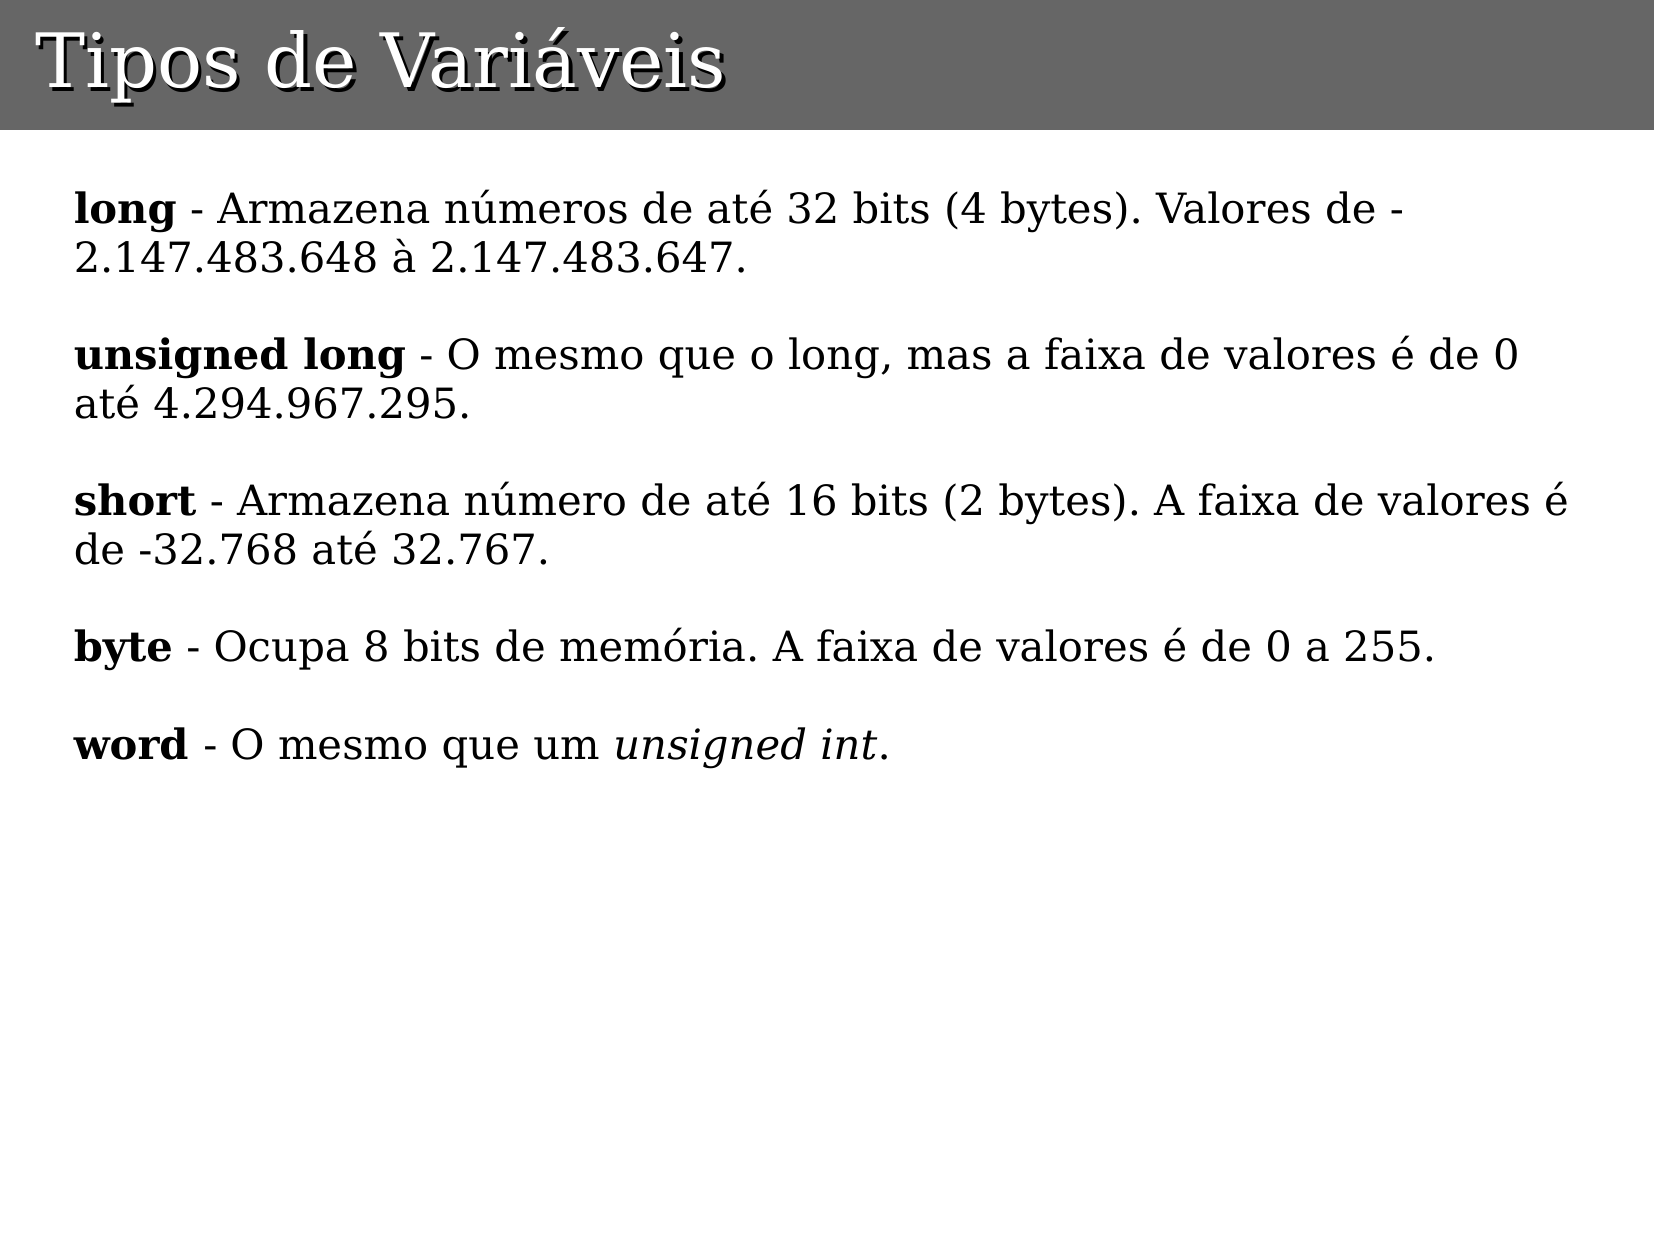

# Tipos de Variáveis
long - Armazena números de até 32 bits (4 bytes). Valores de -2.147.483.648 à 2.147.483.647.
unsigned long - O mesmo que o long, mas a faixa de valores é de 0 até 4.294.967.295.
short - Armazena número de até 16 bits (2 bytes). A faixa de valores é
de -32.768 até 32.767.
byte - Ocupa 8 bits de memória. A faixa de valores é de 0 a 255.
word - O mesmo que um unsigned int.